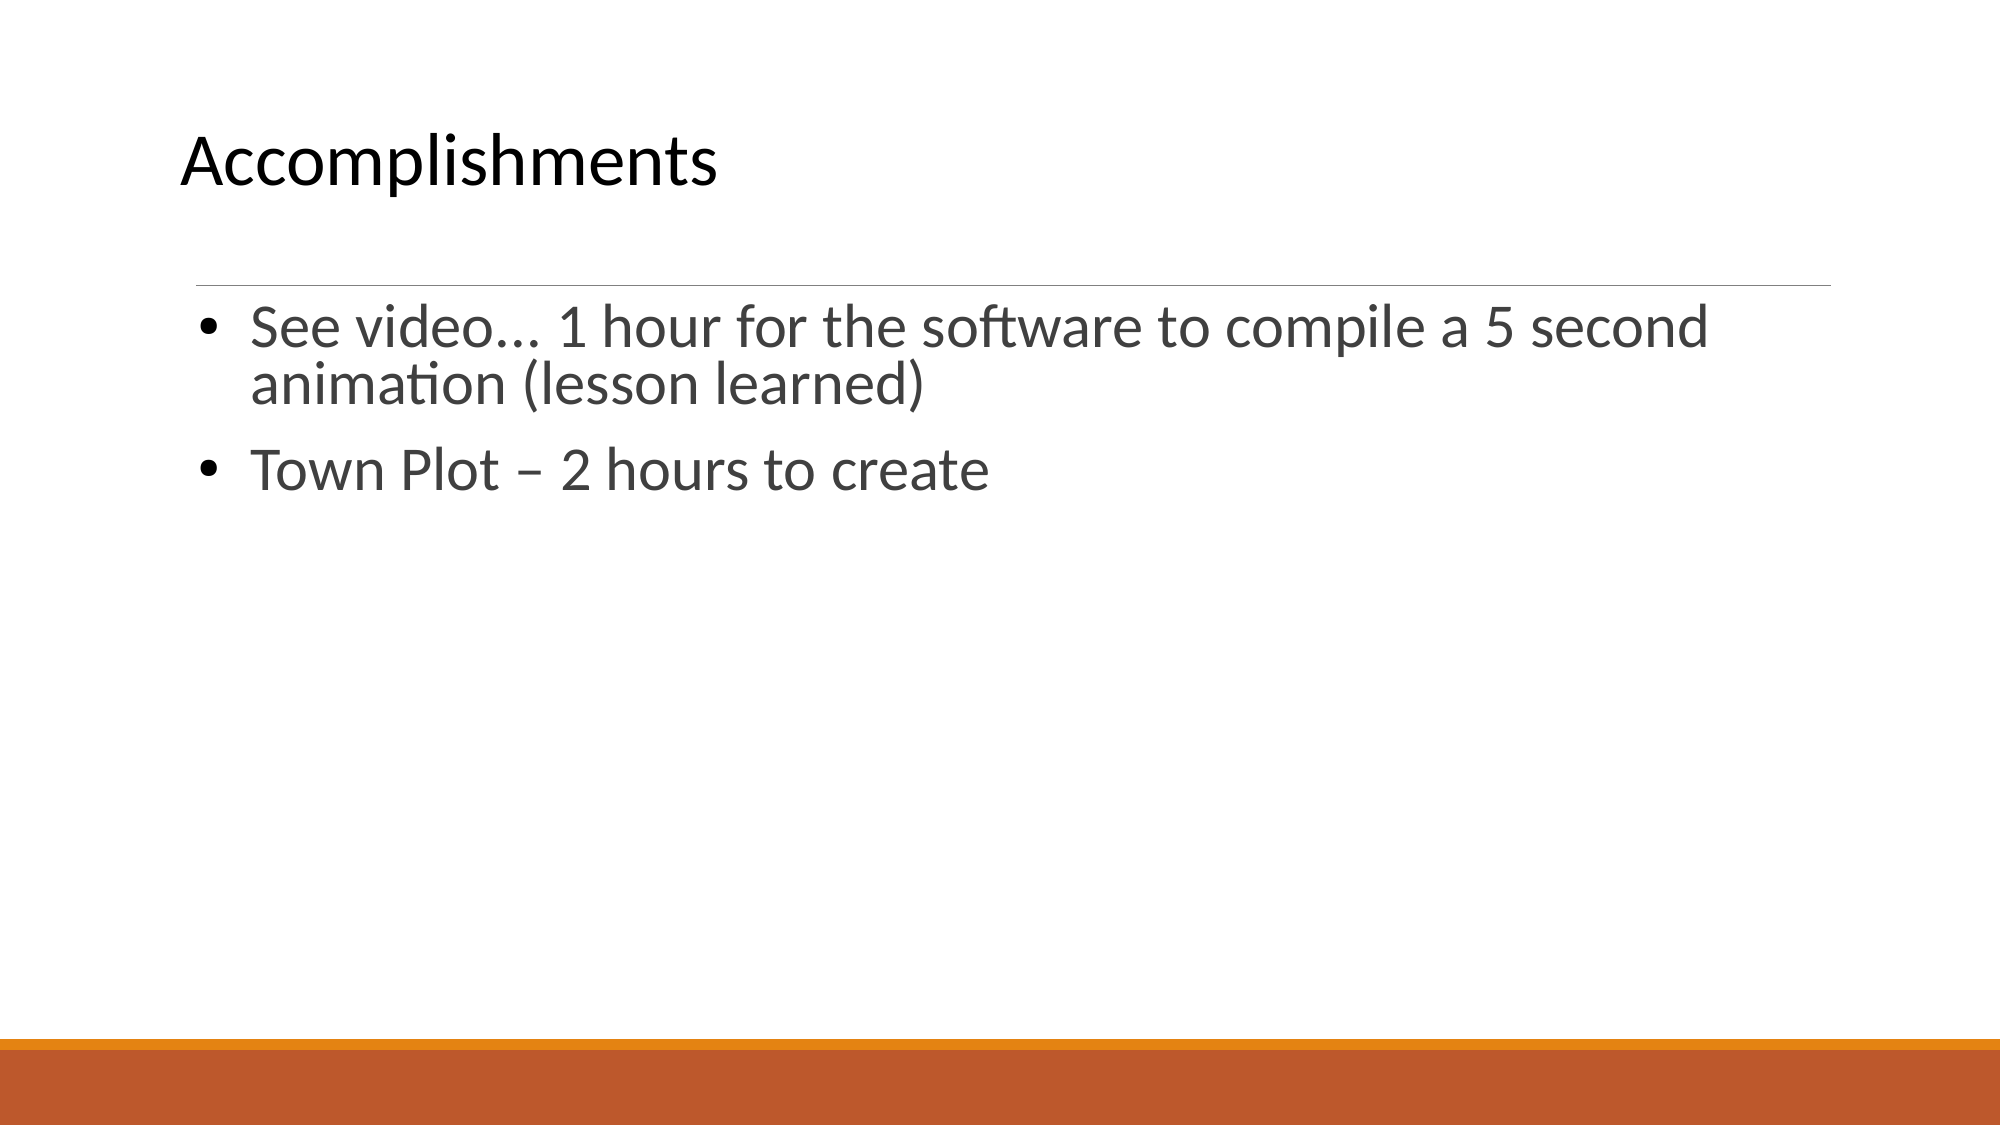

# Accomplishments
See video... 1 hour for the software to compile a 5 second animation (lesson learned)
Town Plot – 2 hours to create